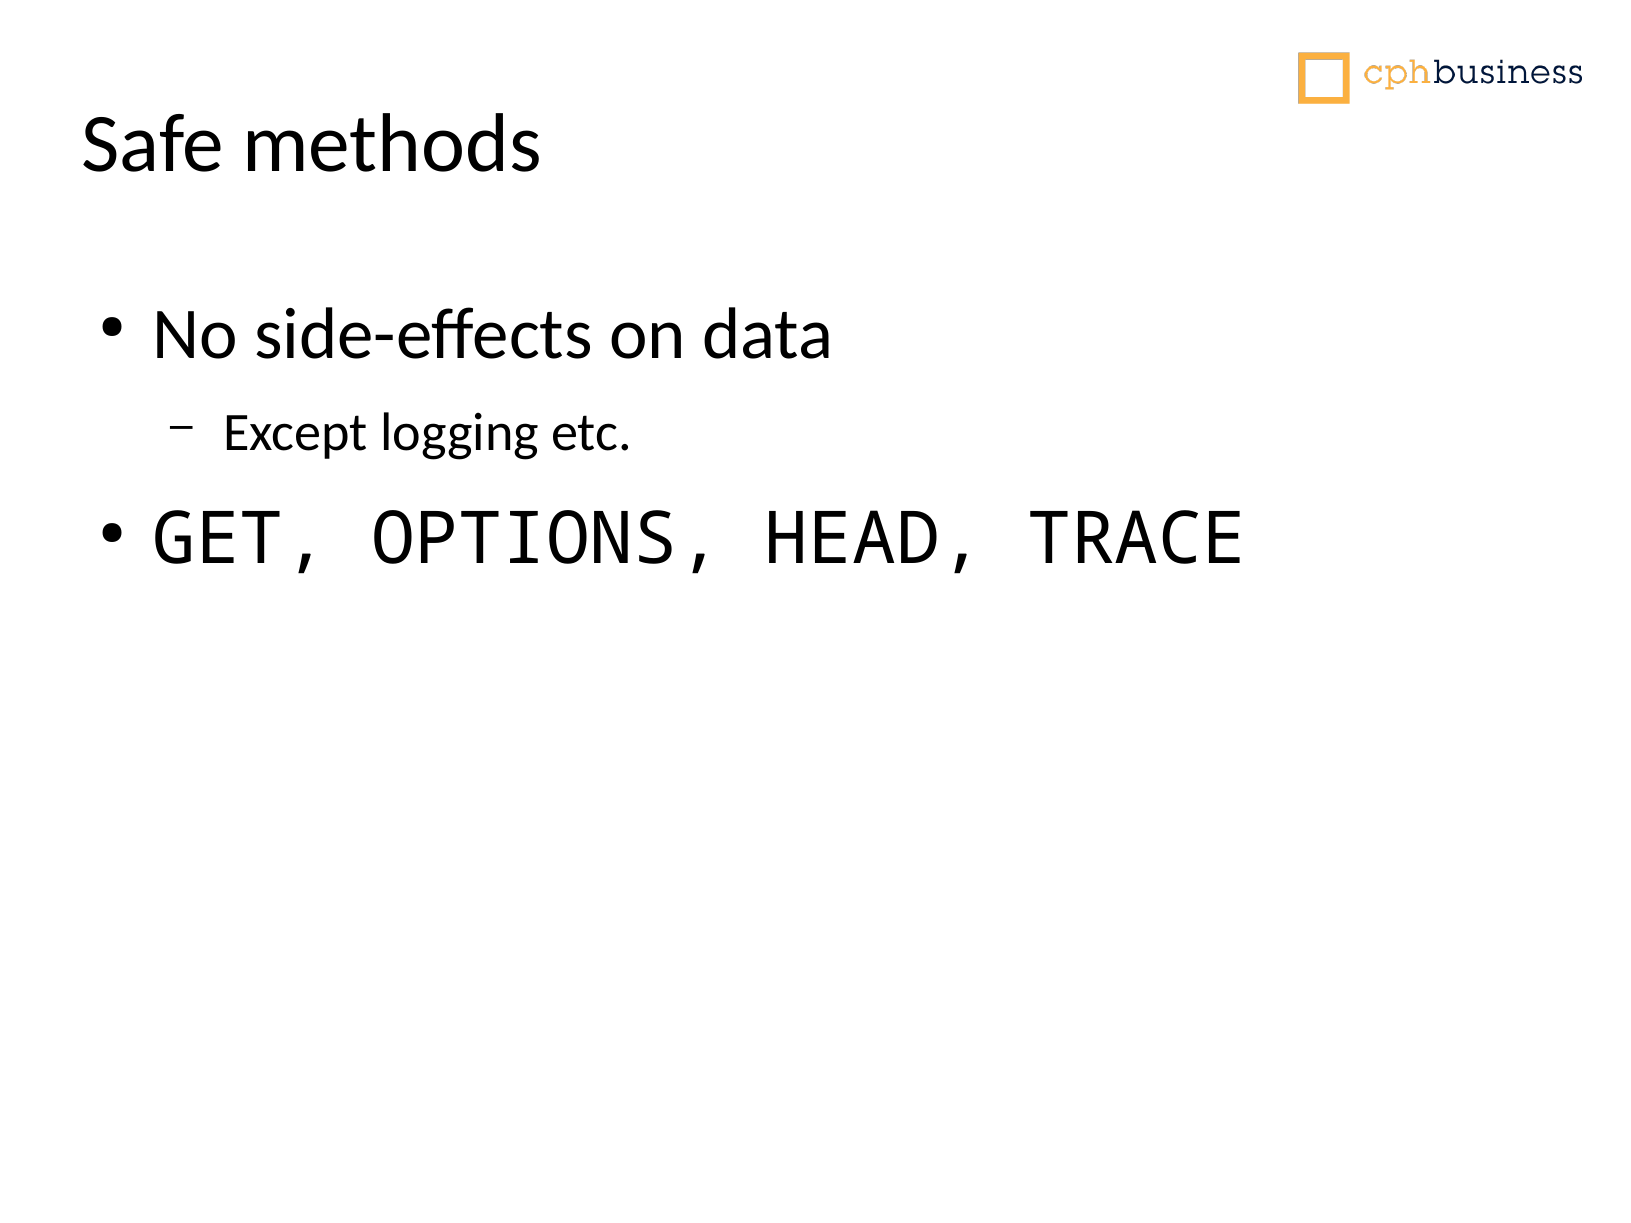

Safe methods
# No side-effects on data
Except logging etc.
GET, OPTIONS, HEAD, TRACE